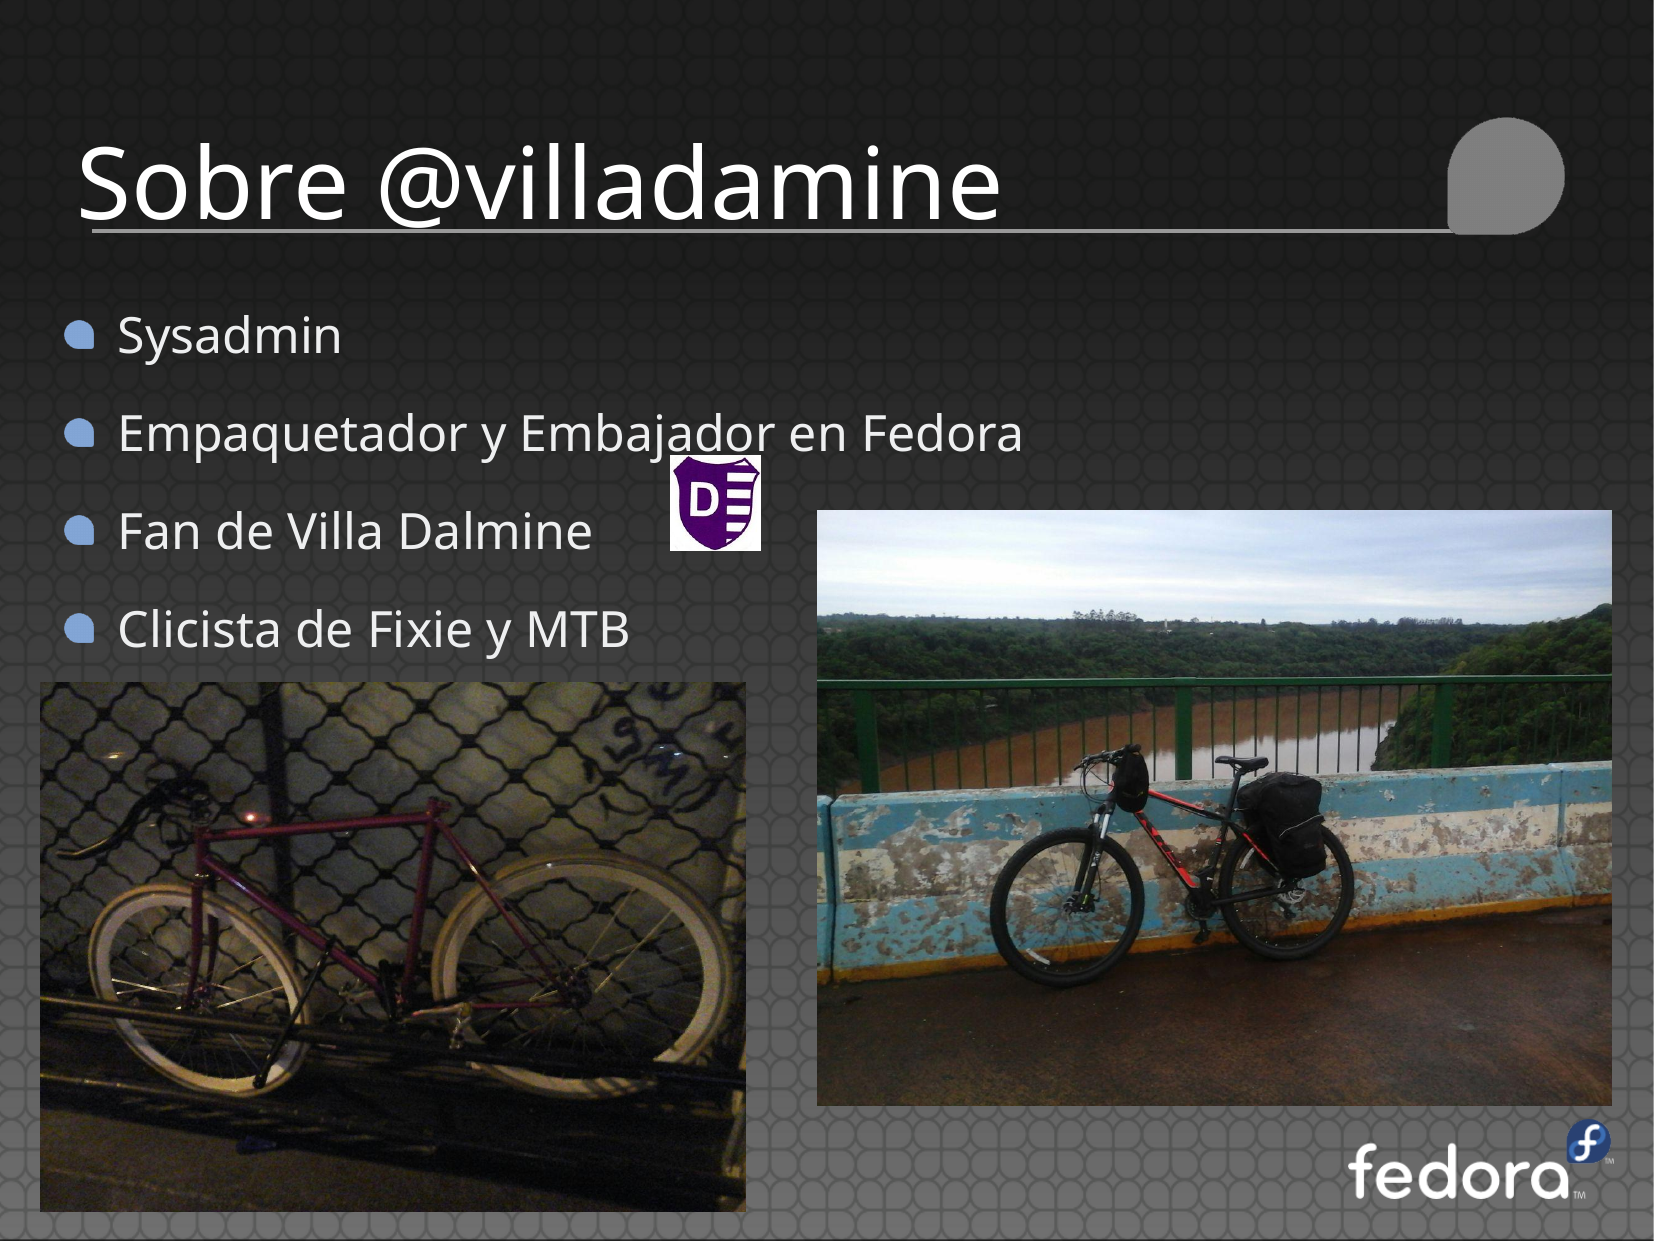

# Sobre @villadamine
Sysadmin
Empaquetador y Embajador en Fedora
Fan de Villa Dalmine
Clicista de Fixie y MTB